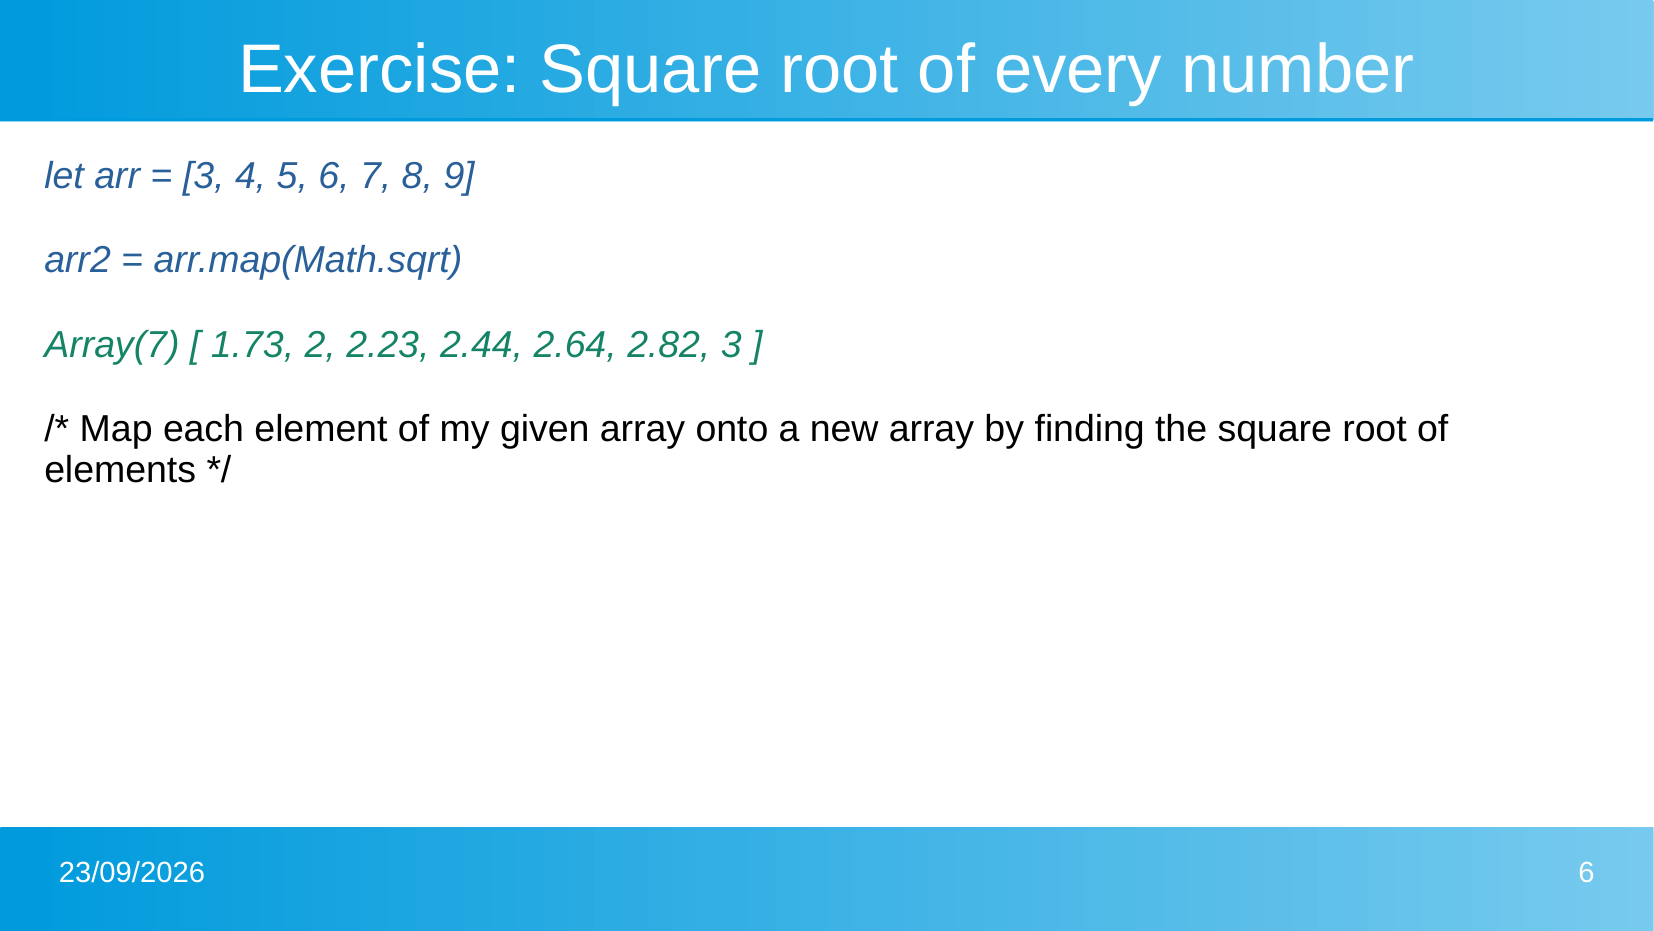

# Exercise: Square root of every number
let arr = [3, 4, 5, 6, 7, 8, 9]
arr2 = arr.map(Math.sqrt)
Array(7) [ 1.73, 2, 2.23, 2.44, 2.64, 2.82, 3 ]
/* Map each element of my given array onto a new array by finding the square root of elements */
6